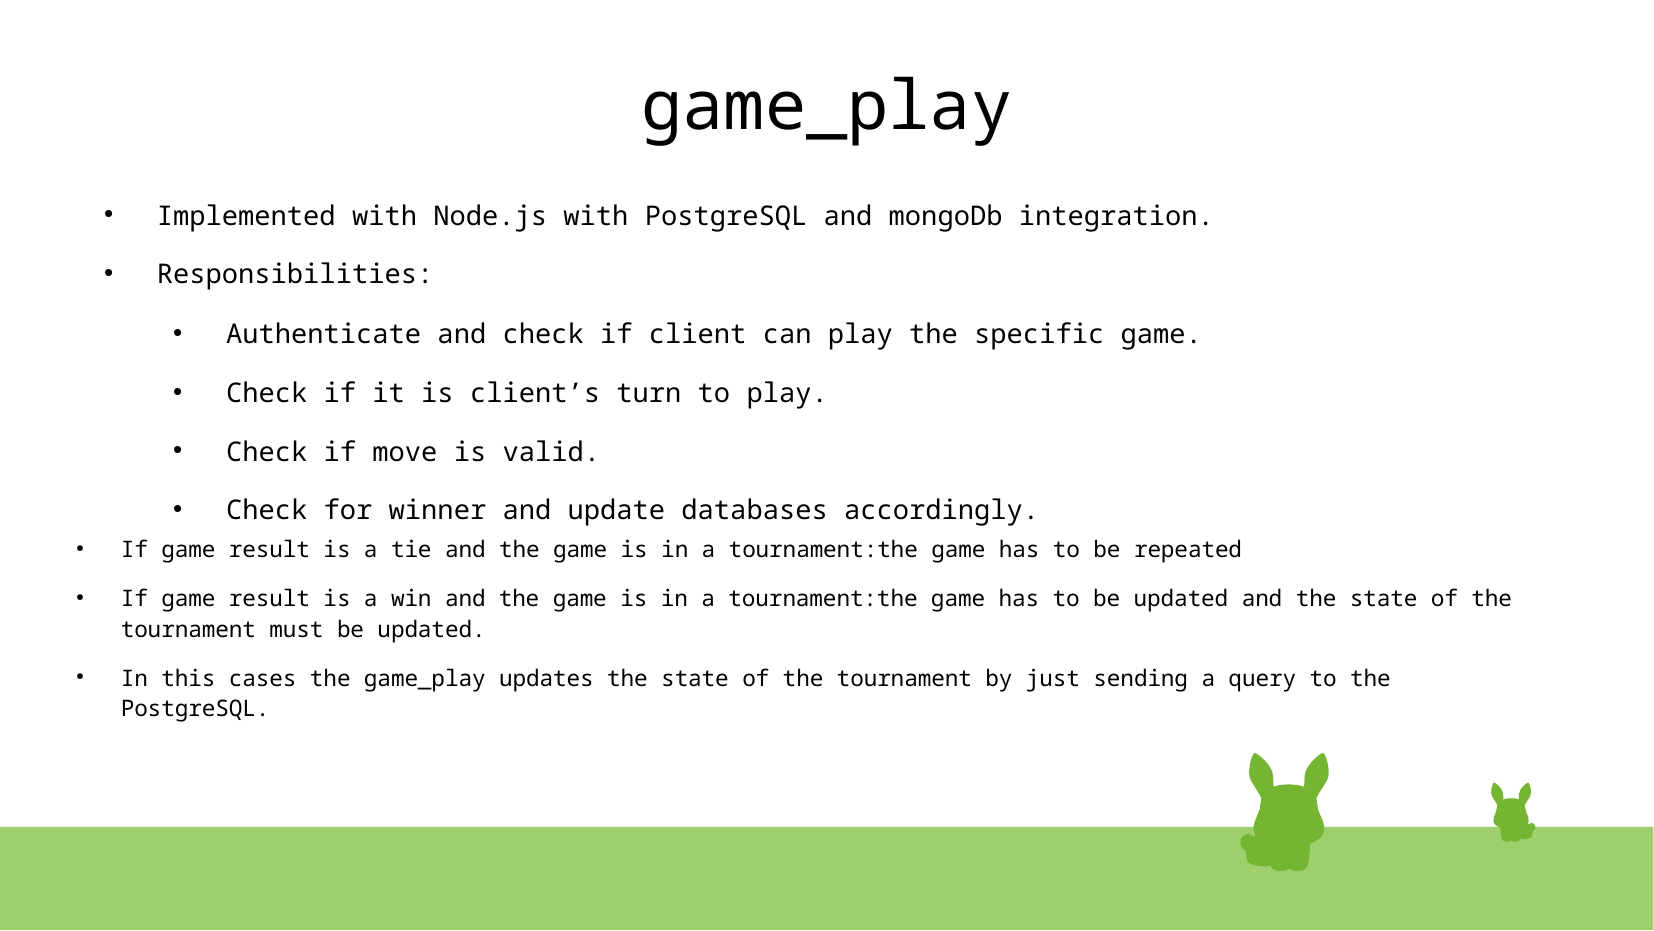

# game_play
Implemented with Node.js with PostgreSQL and mongoDb integration.
Responsibilities:
Authenticate and check if client can play the specific game.
Check if it is client’s turn to play.
Check if move is valid.
Check for winner and update databases accordingly.
If game result is a tie and the game is in a tournament:the game has to be repeated
If game result is a win and the game is in a tournament:the game has to be updated and the state of the tournament must be updated.
In this cases the game_play updates the state of the tournament by just sending a query to the PostgreSQL.